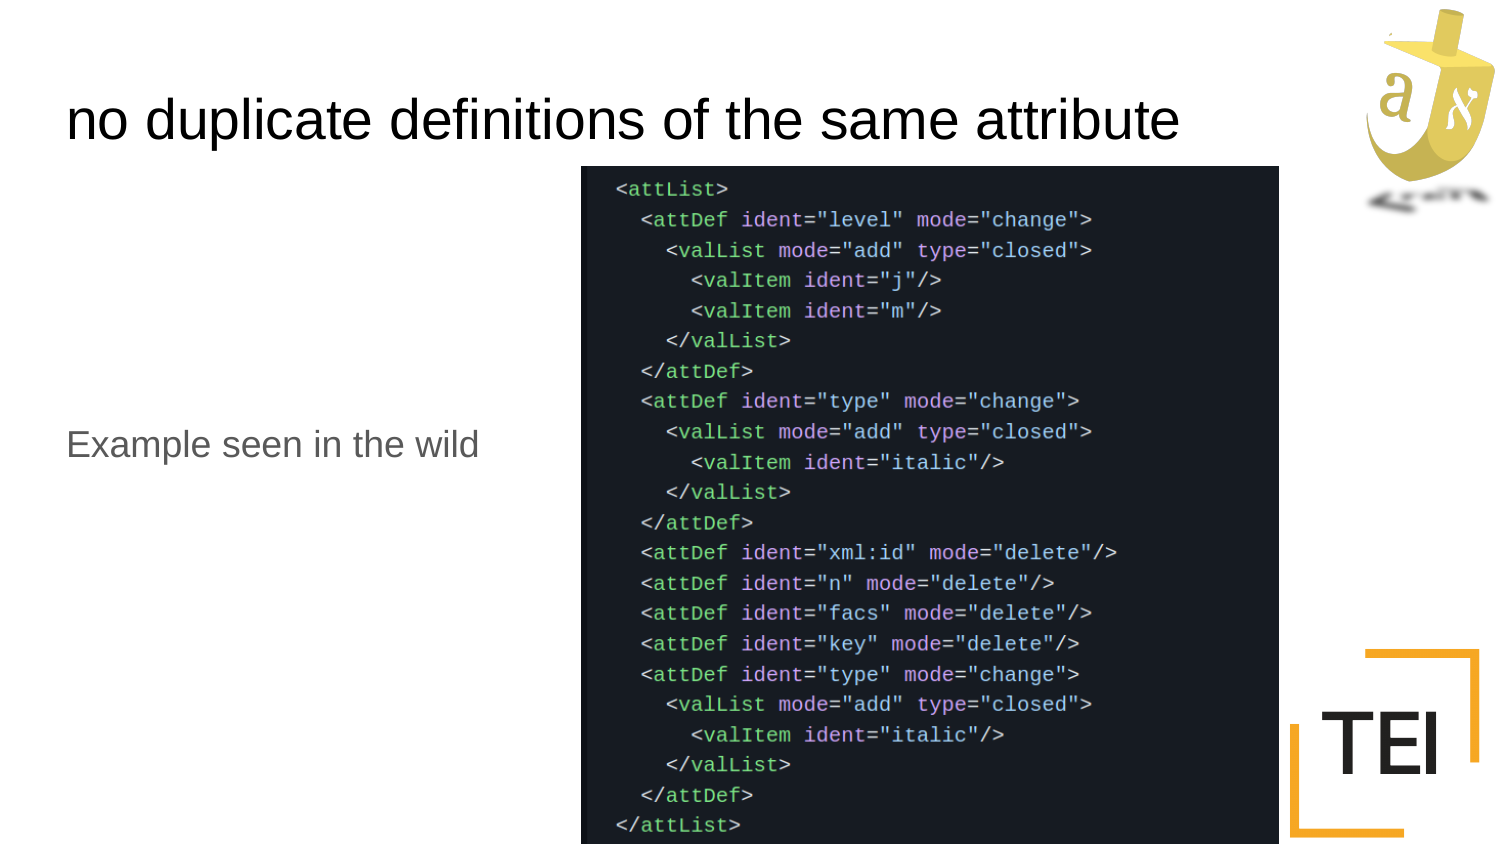

# no duplicate definitions of the same attribute
Example seen in the wild